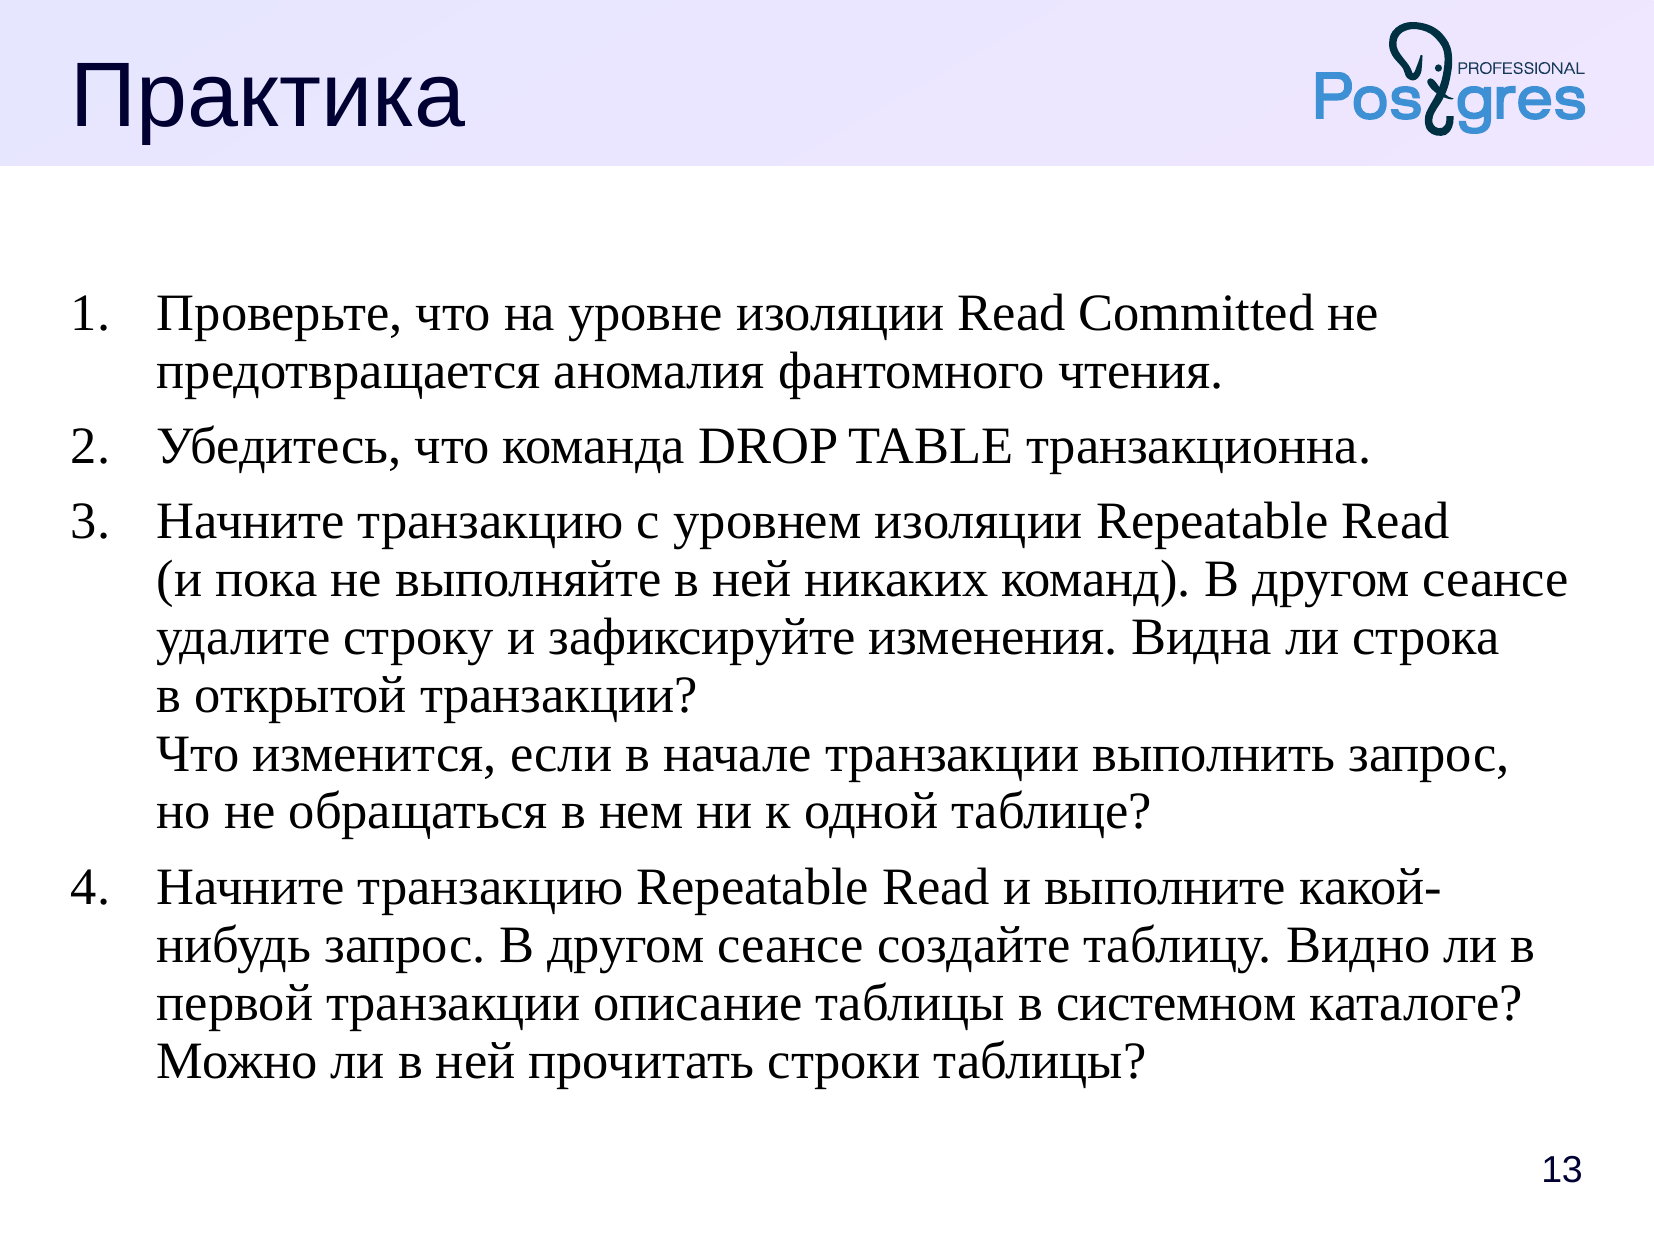

# Практика
Проверьте, что на уровне изоляции Read Committed не предотвращается аномалия фантомного чтения.
Убедитесь, что команда DROP TABLE транзакционна.
Начните транзакцию с уровнем изоляции Repeatable Read
(и пока не выполняйте в ней никаких команд). В другом сеансе удалите строку и зафиксируйте изменения. Видна ли строка
в открытой транзакции?
Что изменится, если в начале транзакции выполнить запрос,
но не обращаться в нем ни к одной таблице?
Начните транзакцию Repeatable Read и выполните какой-нибудь запрос. В другом сеансе создайте таблицу. Видно ли в первой транзакции описание таблицы в системном каталоге? Можно ли в ней прочитать строки таблицы?